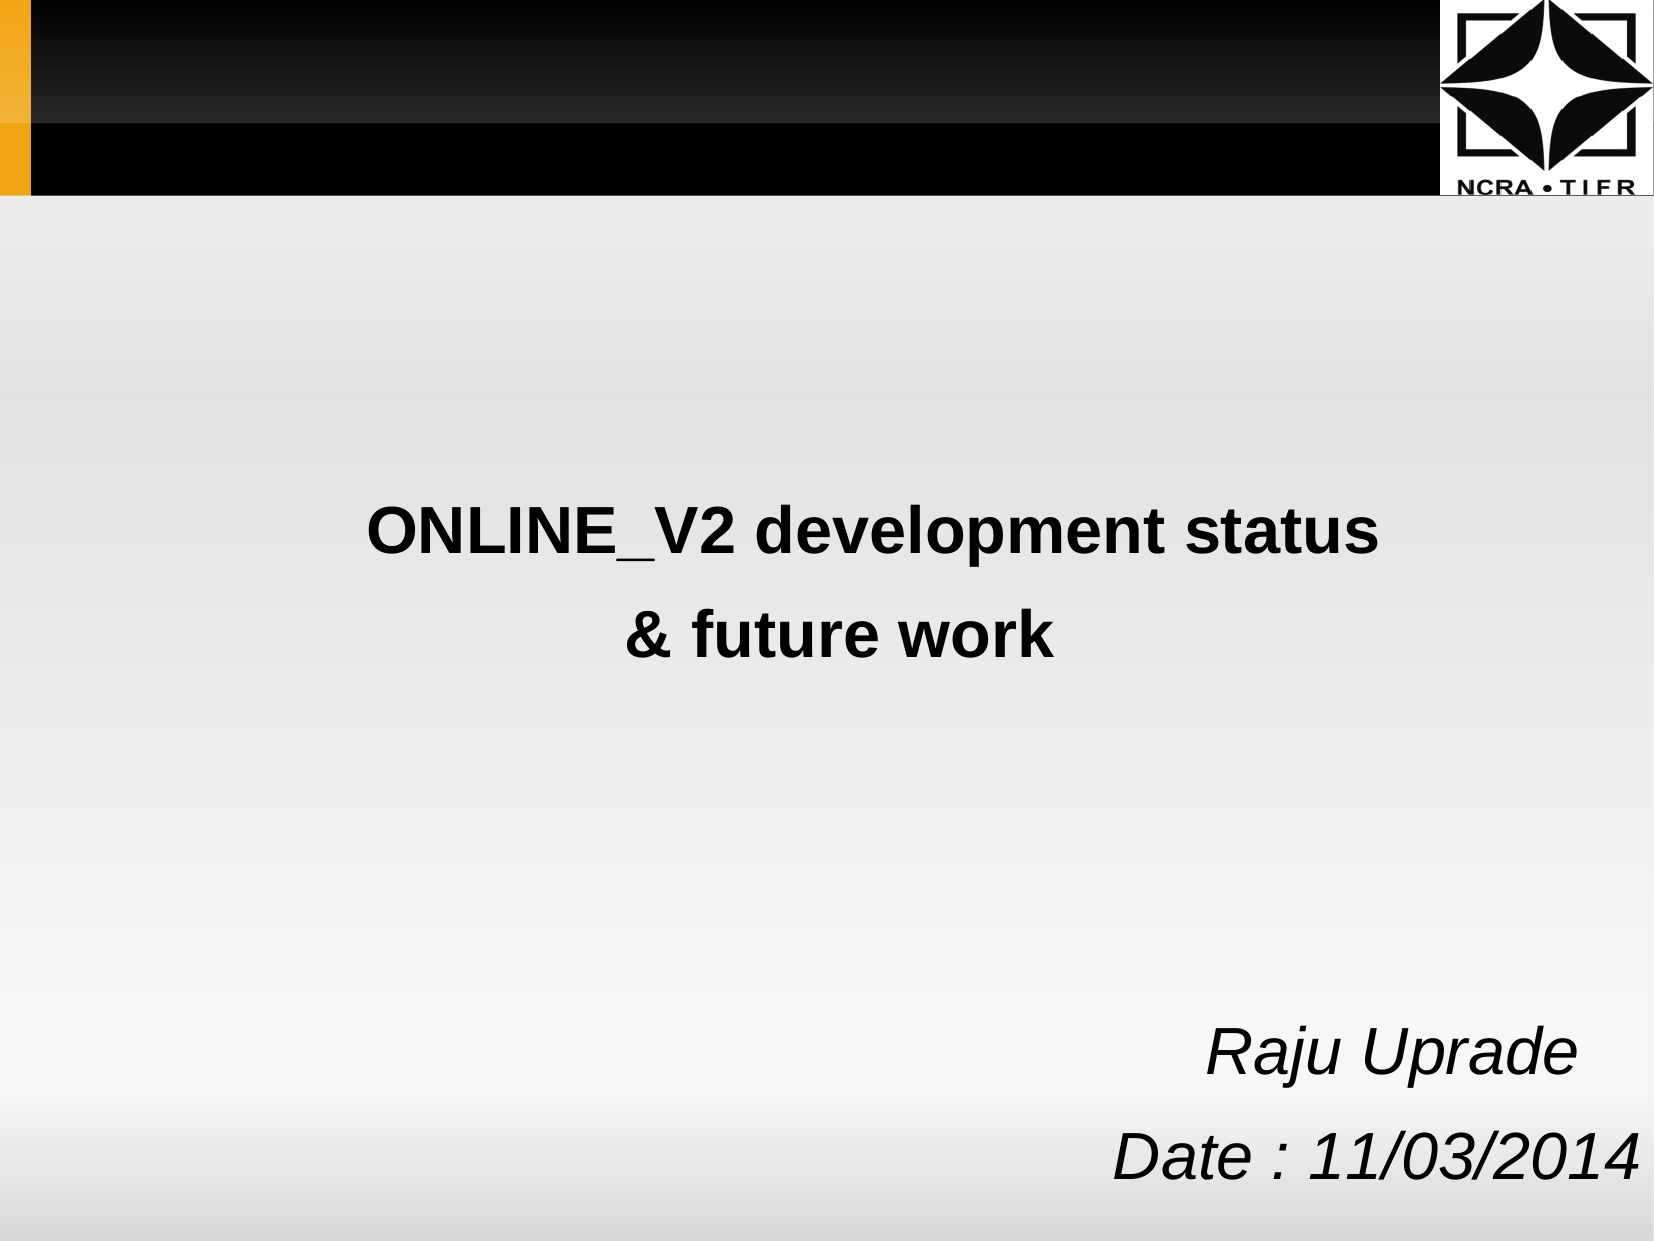

# ONLINE_V2 development status
 			 & future work
 Raju Uprade
 Date : 11/03/2014